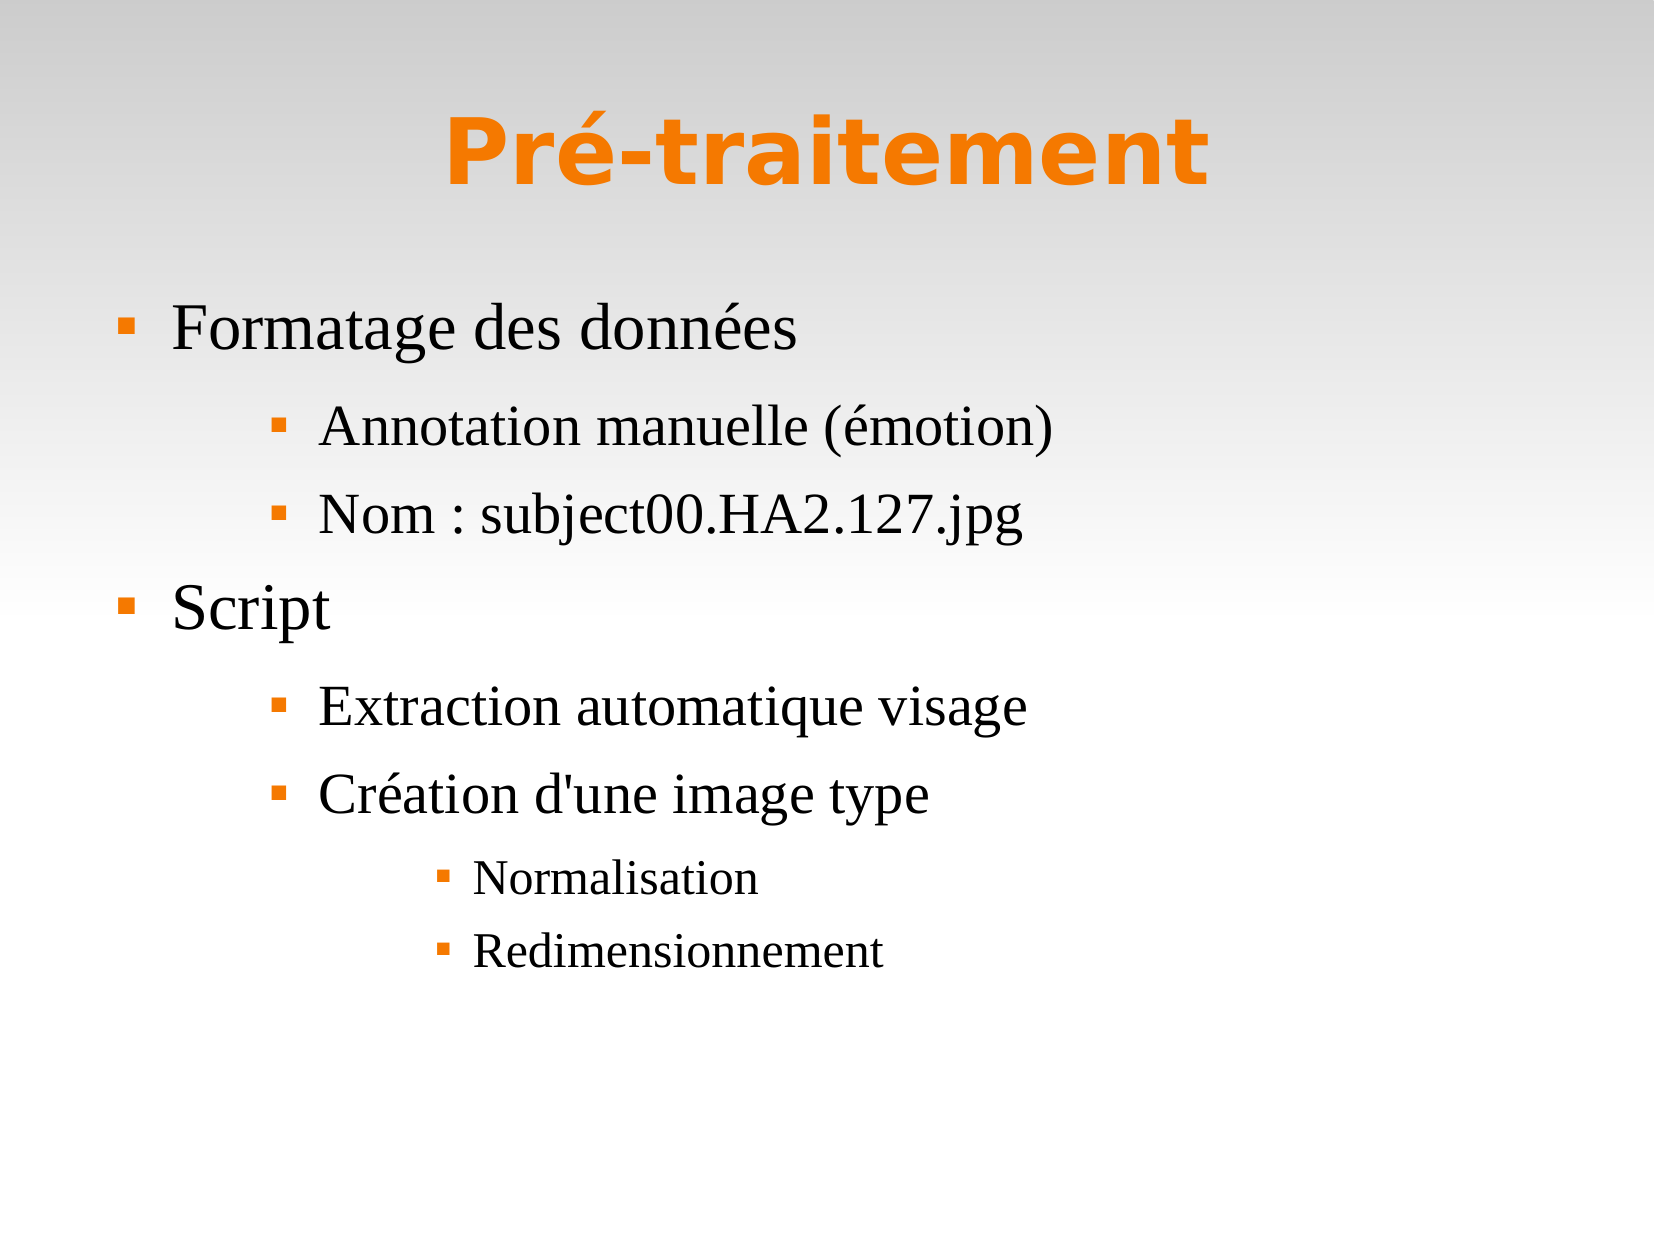

# Pré-traitement
Formatage des données
Annotation manuelle (émotion)
Nom : subject00.HA2.127.jpg
Script
Extraction automatique visage
Création d'une image type
Normalisation
Redimensionnement